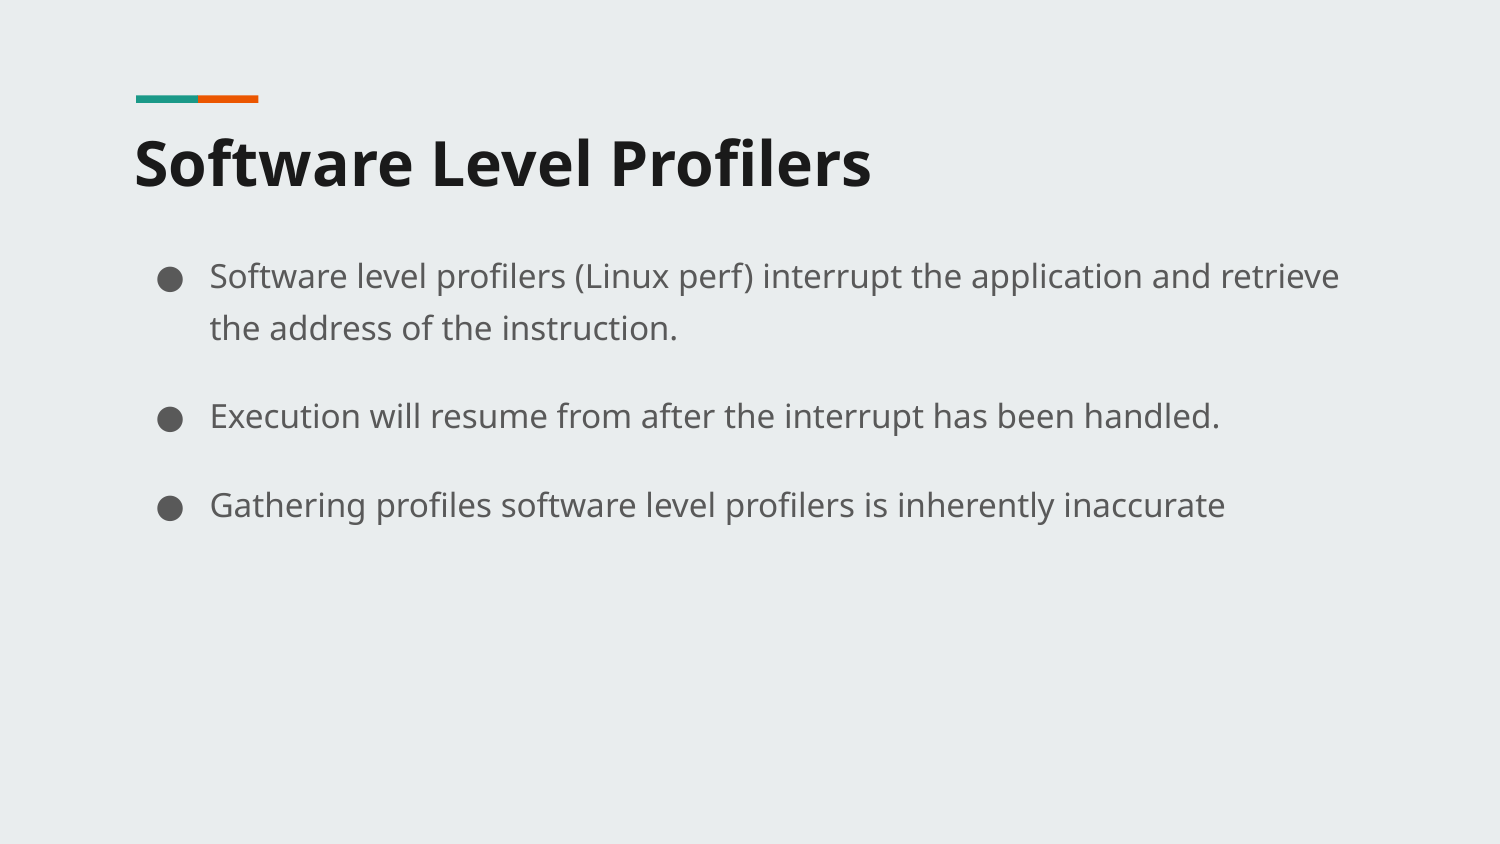

Software Level Profilers
Software level profilers (Linux perf) interrupt the application and retrieve the address of the instruction.
Execution will resume from after the interrupt has been handled.
Gathering profiles software level profilers is inherently inaccurate